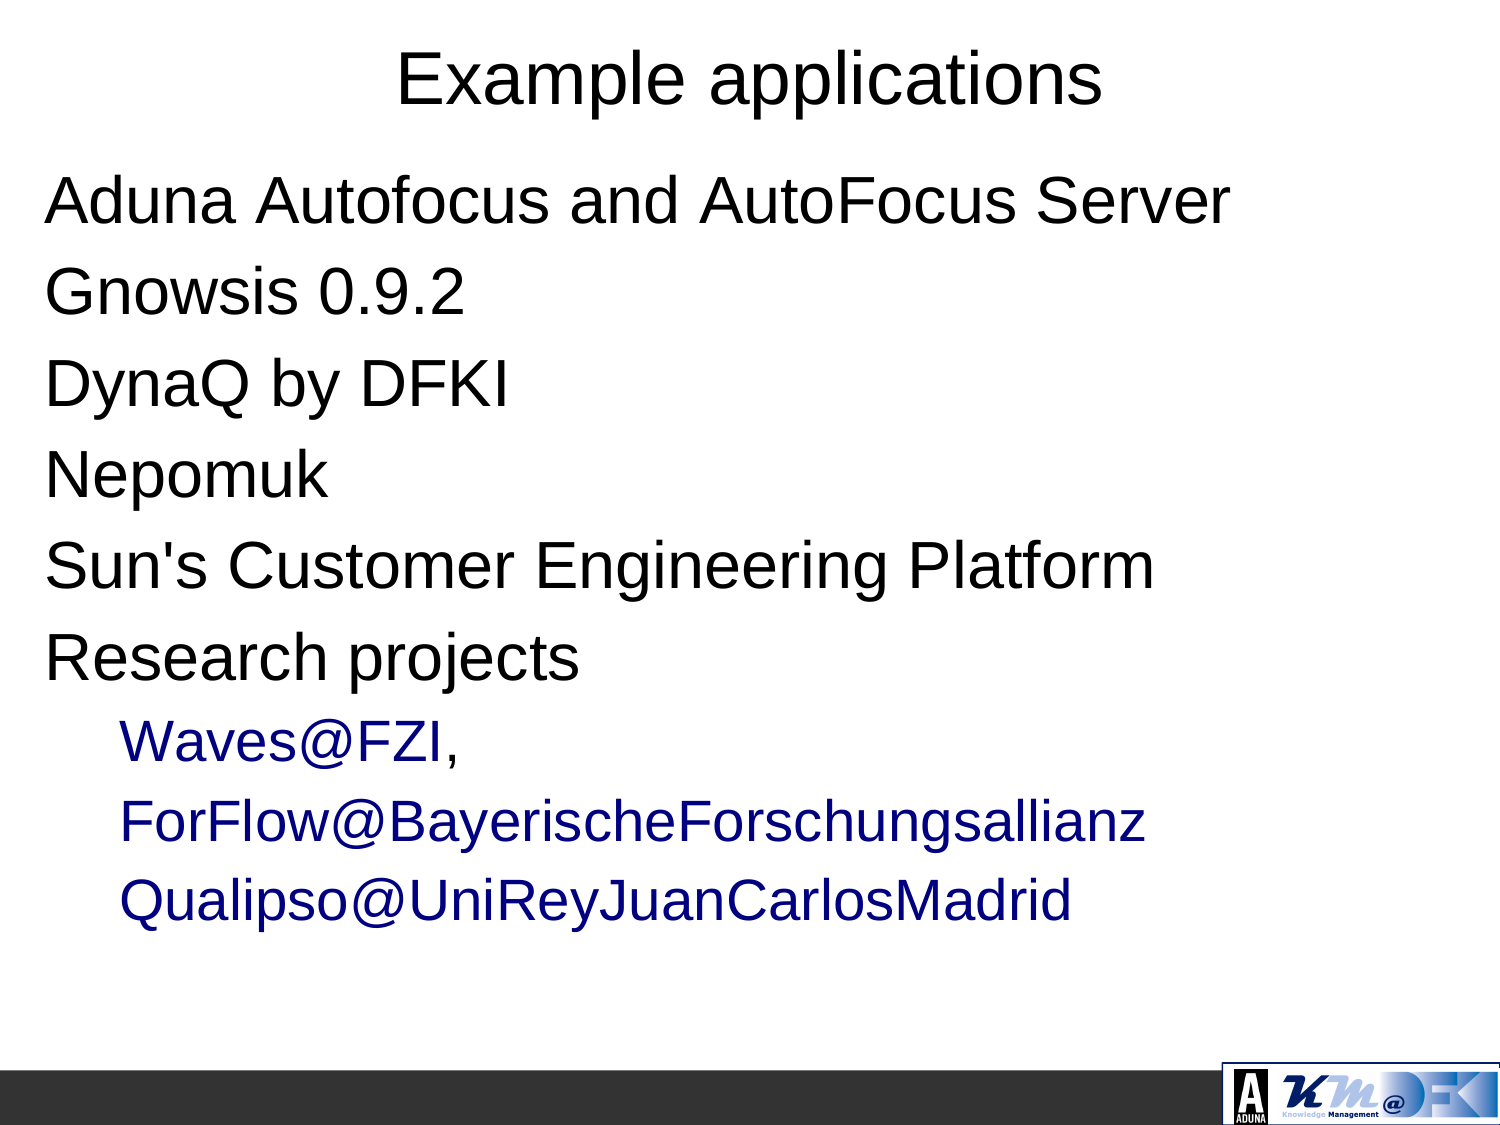

# Example applications
Aduna Autofocus and AutoFocus Server
Gnowsis 0.9.2
DynaQ by DFKI
Nepomuk
Sun's Customer Engineering Platform
Research projects
Waves@FZI,
ForFlow@BayerischeForschungsallianz
Qualipso@UniReyJuanCarlosMadrid